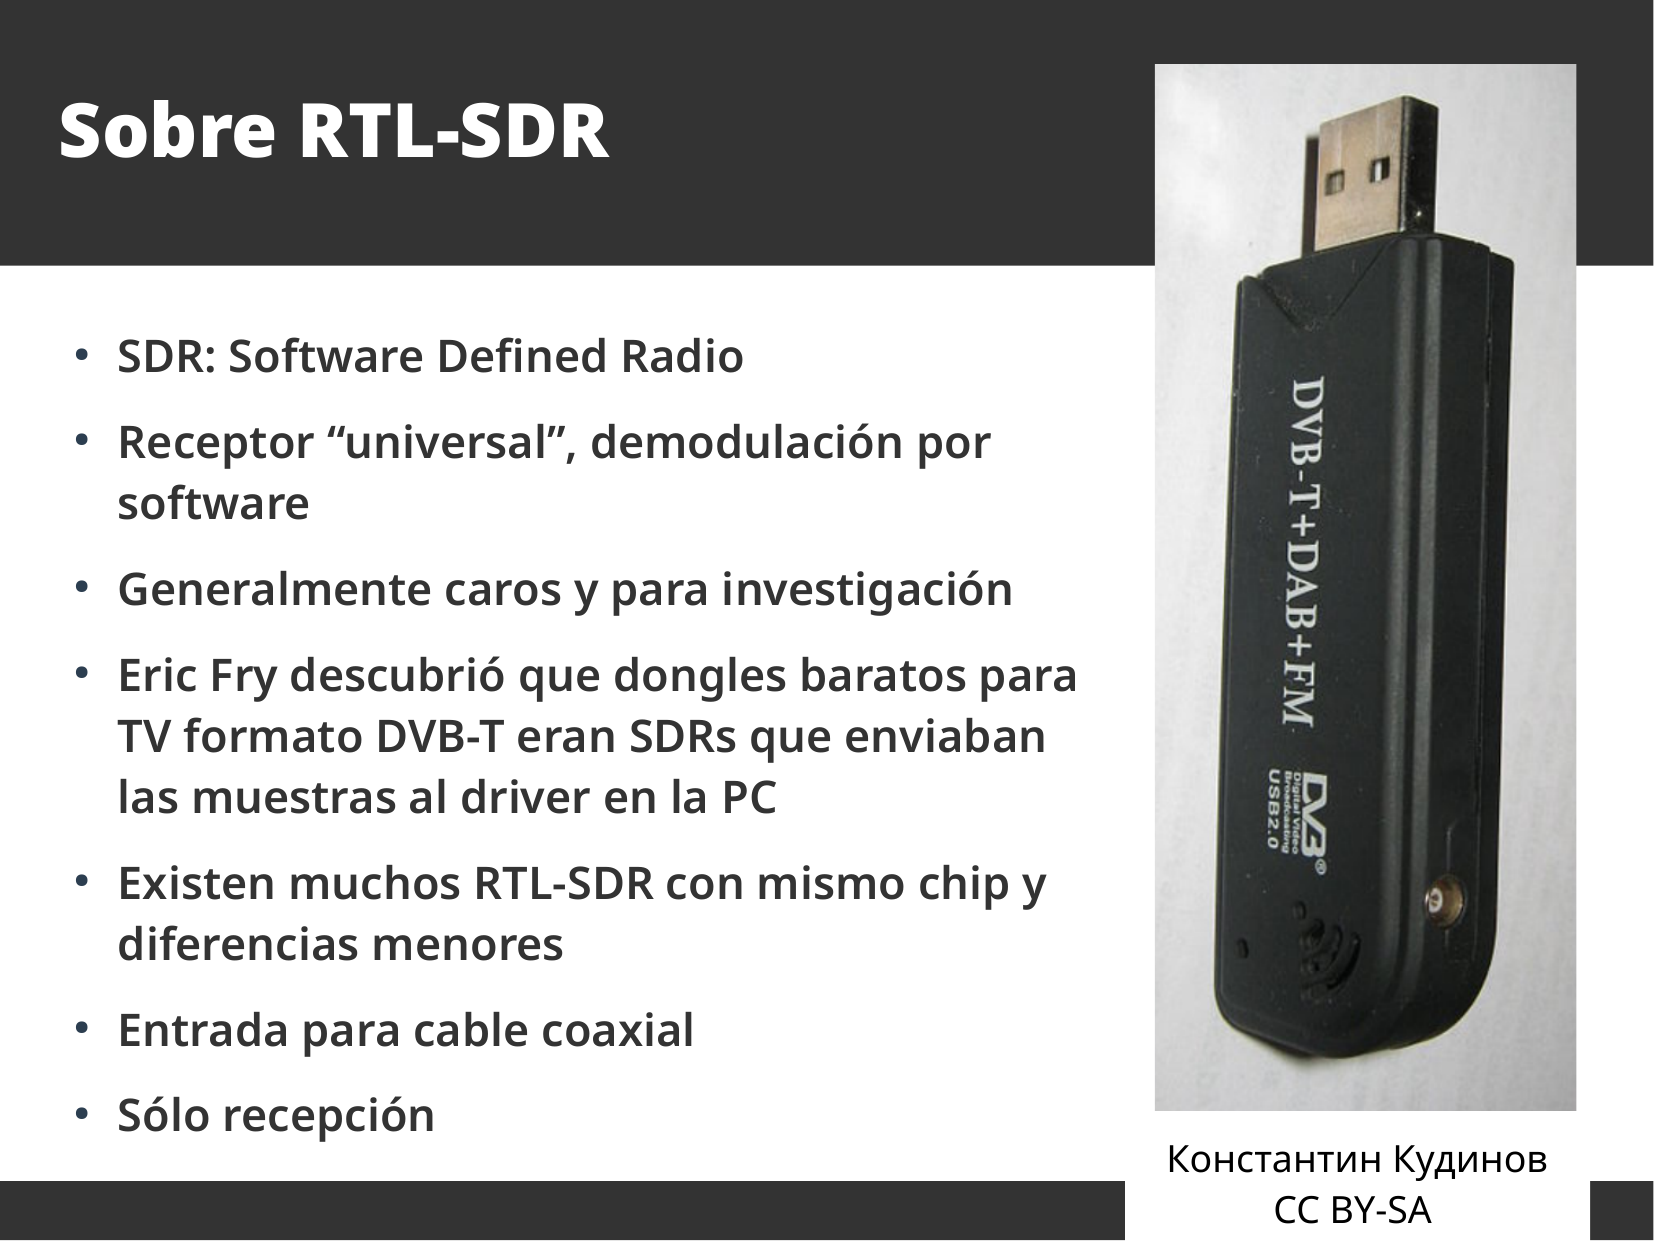

# Sobre RTL-SDR
SDR: Software Defined Radio
Receptor “universal”, demodulación por software
Generalmente caros y para investigación
Eric Fry descubrió que dongles baratos para TV formato DVB-T eran SDRs que enviaban las muestras al driver en la PC
Existen muchos RTL-SDR con mismo chip y diferencias menores
Entrada para cable coaxial
Sólo recepción
Константин Кудинов
CC BY-SA